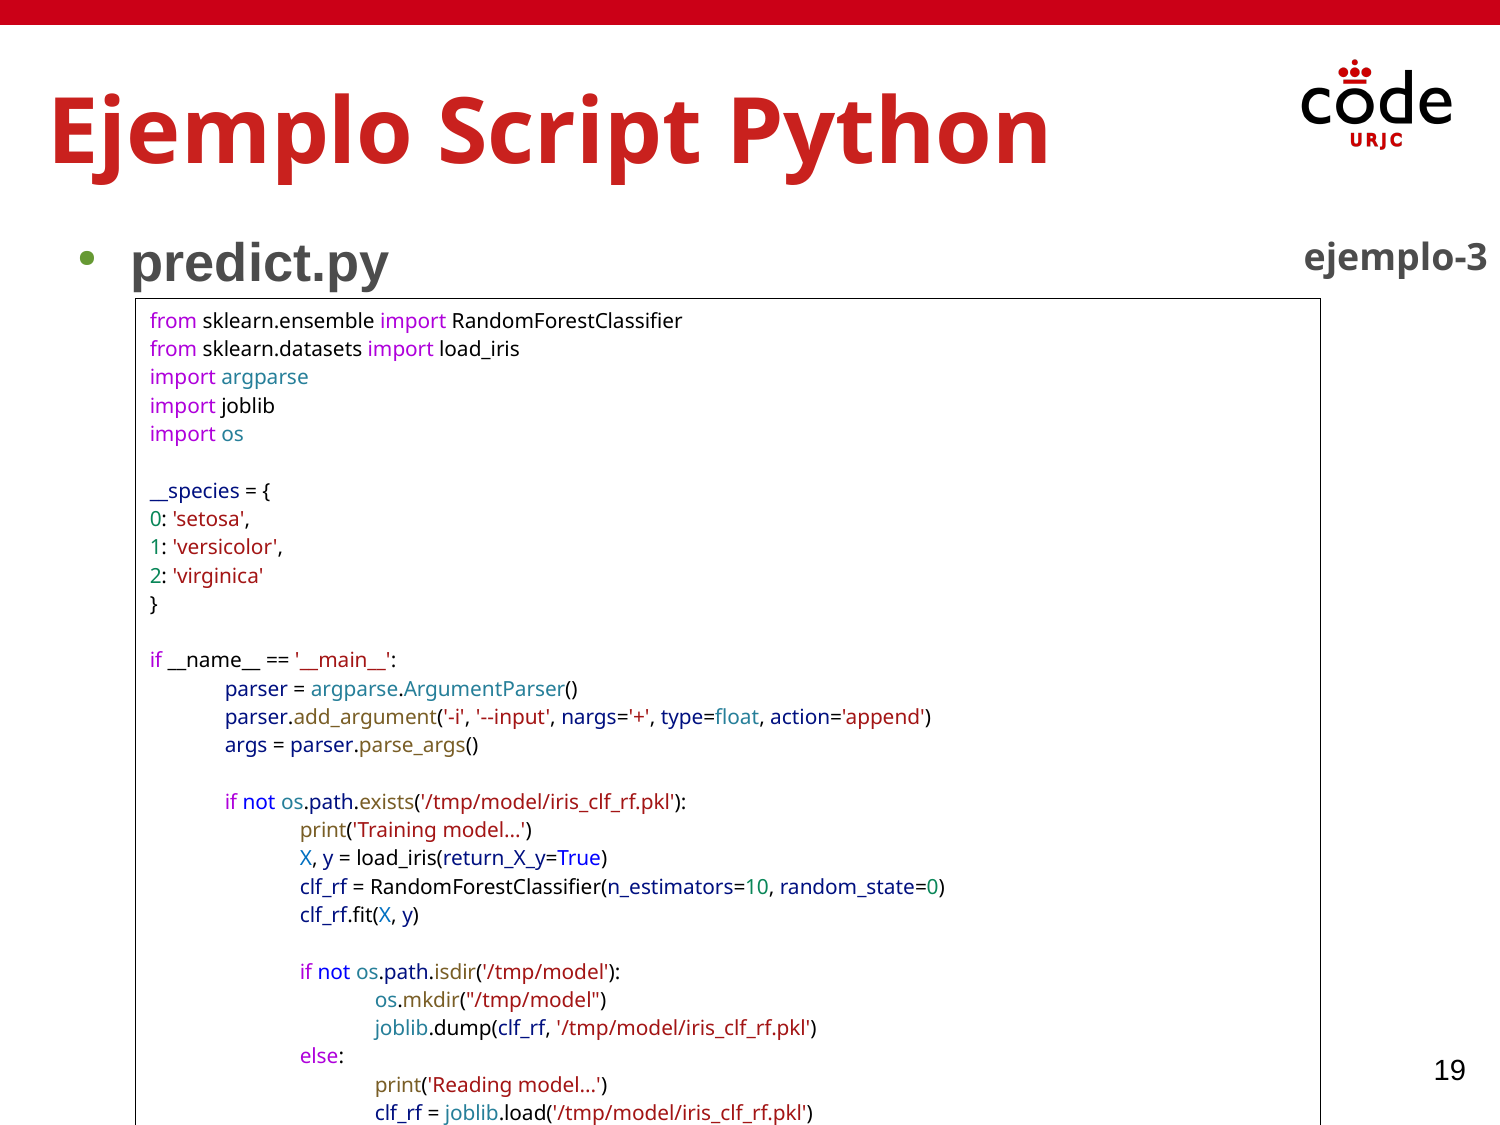

# Ejemplo Script Python
predict.py
ejemplo-3
from sklearn.ensemble import RandomForestClassifier
from sklearn.datasets import load_iris
import argparse
import joblib
import os
__species = {
0: 'setosa',
1: 'versicolor',
2: 'virginica'
}
if __name__ == '__main__':
	parser = argparse.ArgumentParser()
	parser.add_argument('-i', '--input', nargs='+', type=float, action='append')
	args = parser.parse_args()
	if not os.path.exists('/tmp/model/iris_clf_rf.pkl'):
		print('Training model...')
		X, y = load_iris(return_X_y=True)
		clf_rf = RandomForestClassifier(n_estimators=10, random_state=0)
		clf_rf.fit(X, y)
		if not os.path.isdir('/tmp/model'):
			os.mkdir("/tmp/model")
			joblib.dump(clf_rf, '/tmp/model/iris_clf_rf.pkl')
		else:
			print('Reading model...')
			clf_rf = joblib.load('/tmp/model/iris_clf_rf.pkl')
			y_pred = clf_rf.predict(args.input)
	for el_x, el_y in zip(args.input, y_pred):
		print(f'Prediction for {el_x}: {__species[el_y]}')